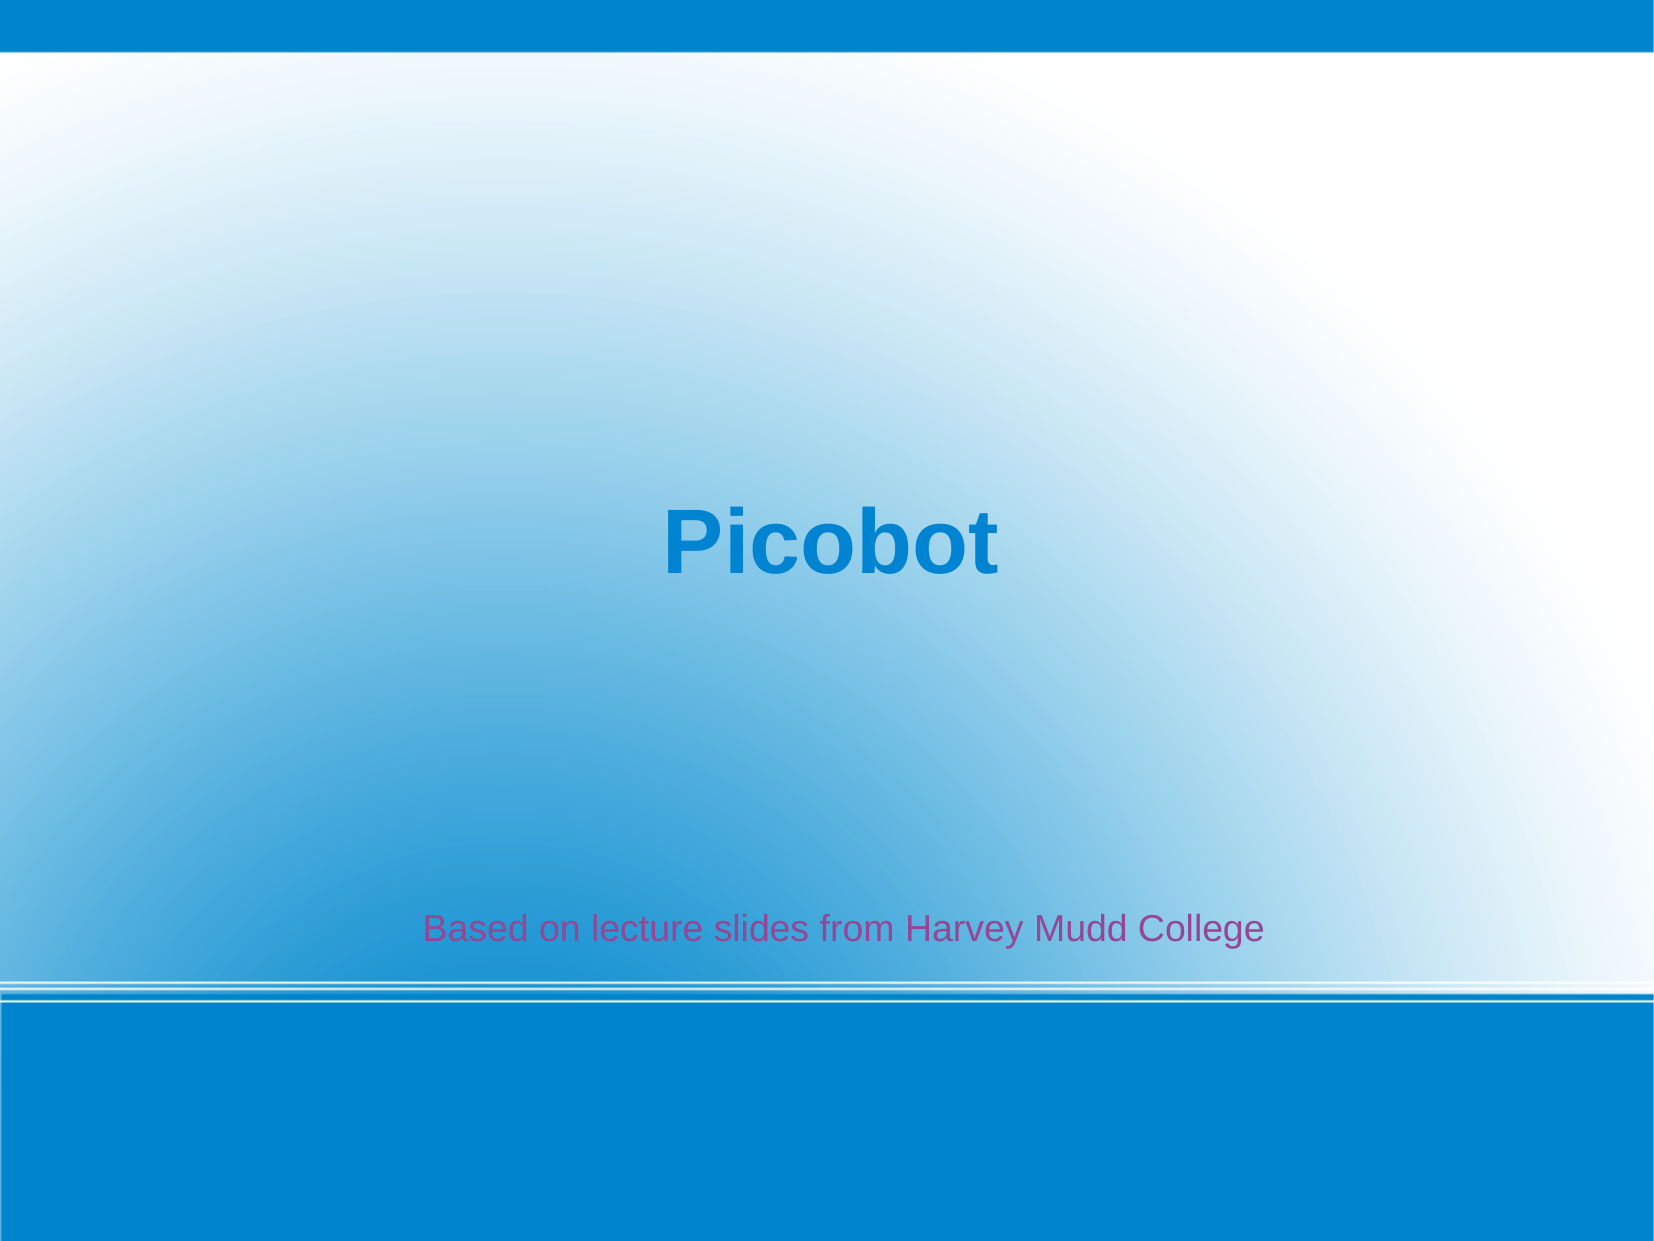

# Picobot
Based on lecture slides from Harvey Mudd College